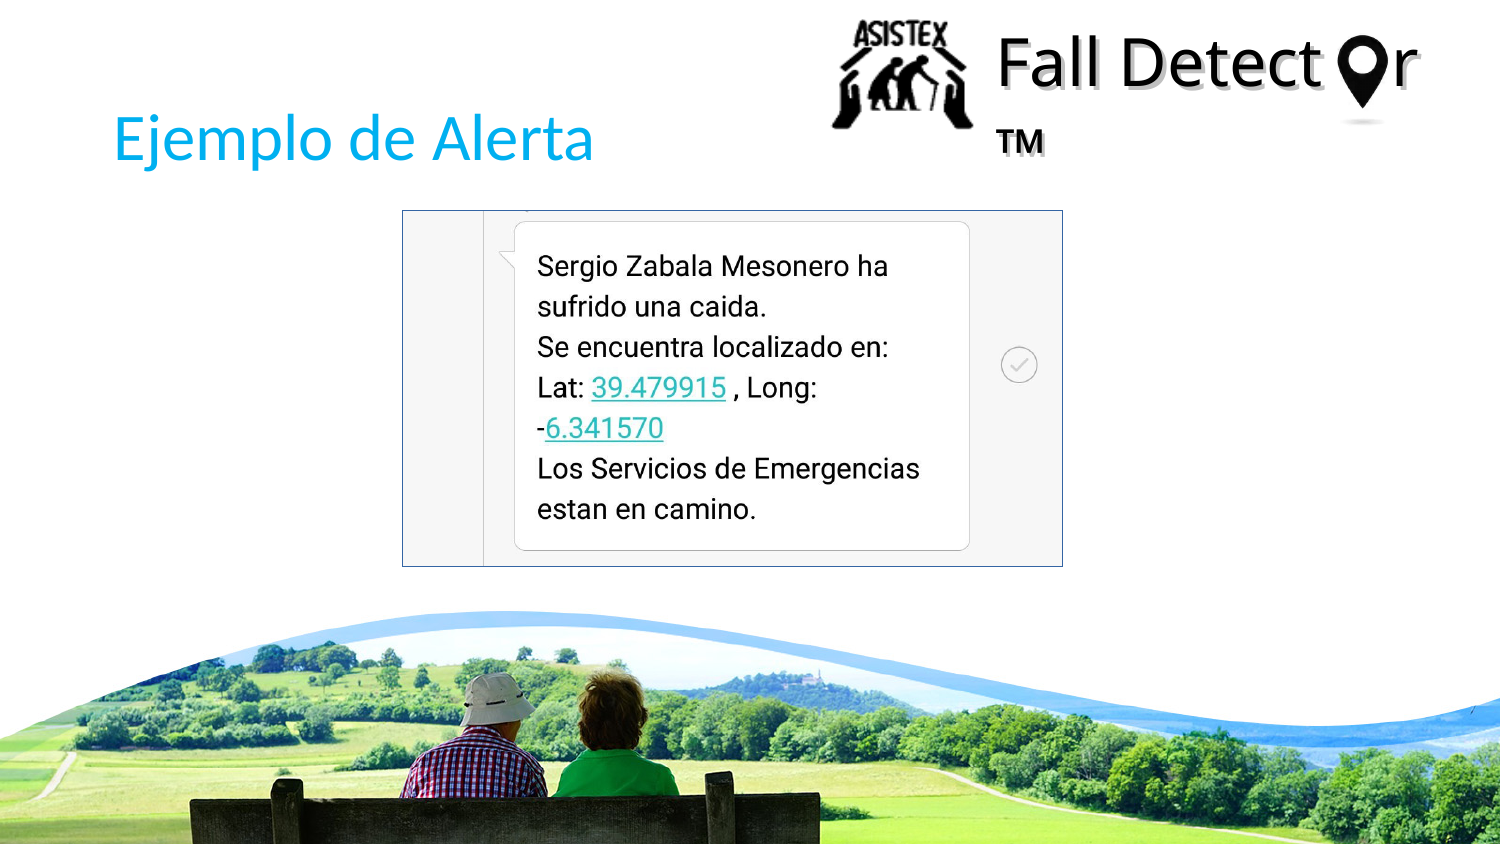

Fall Detect r ™
# Ejemplo de Alerta